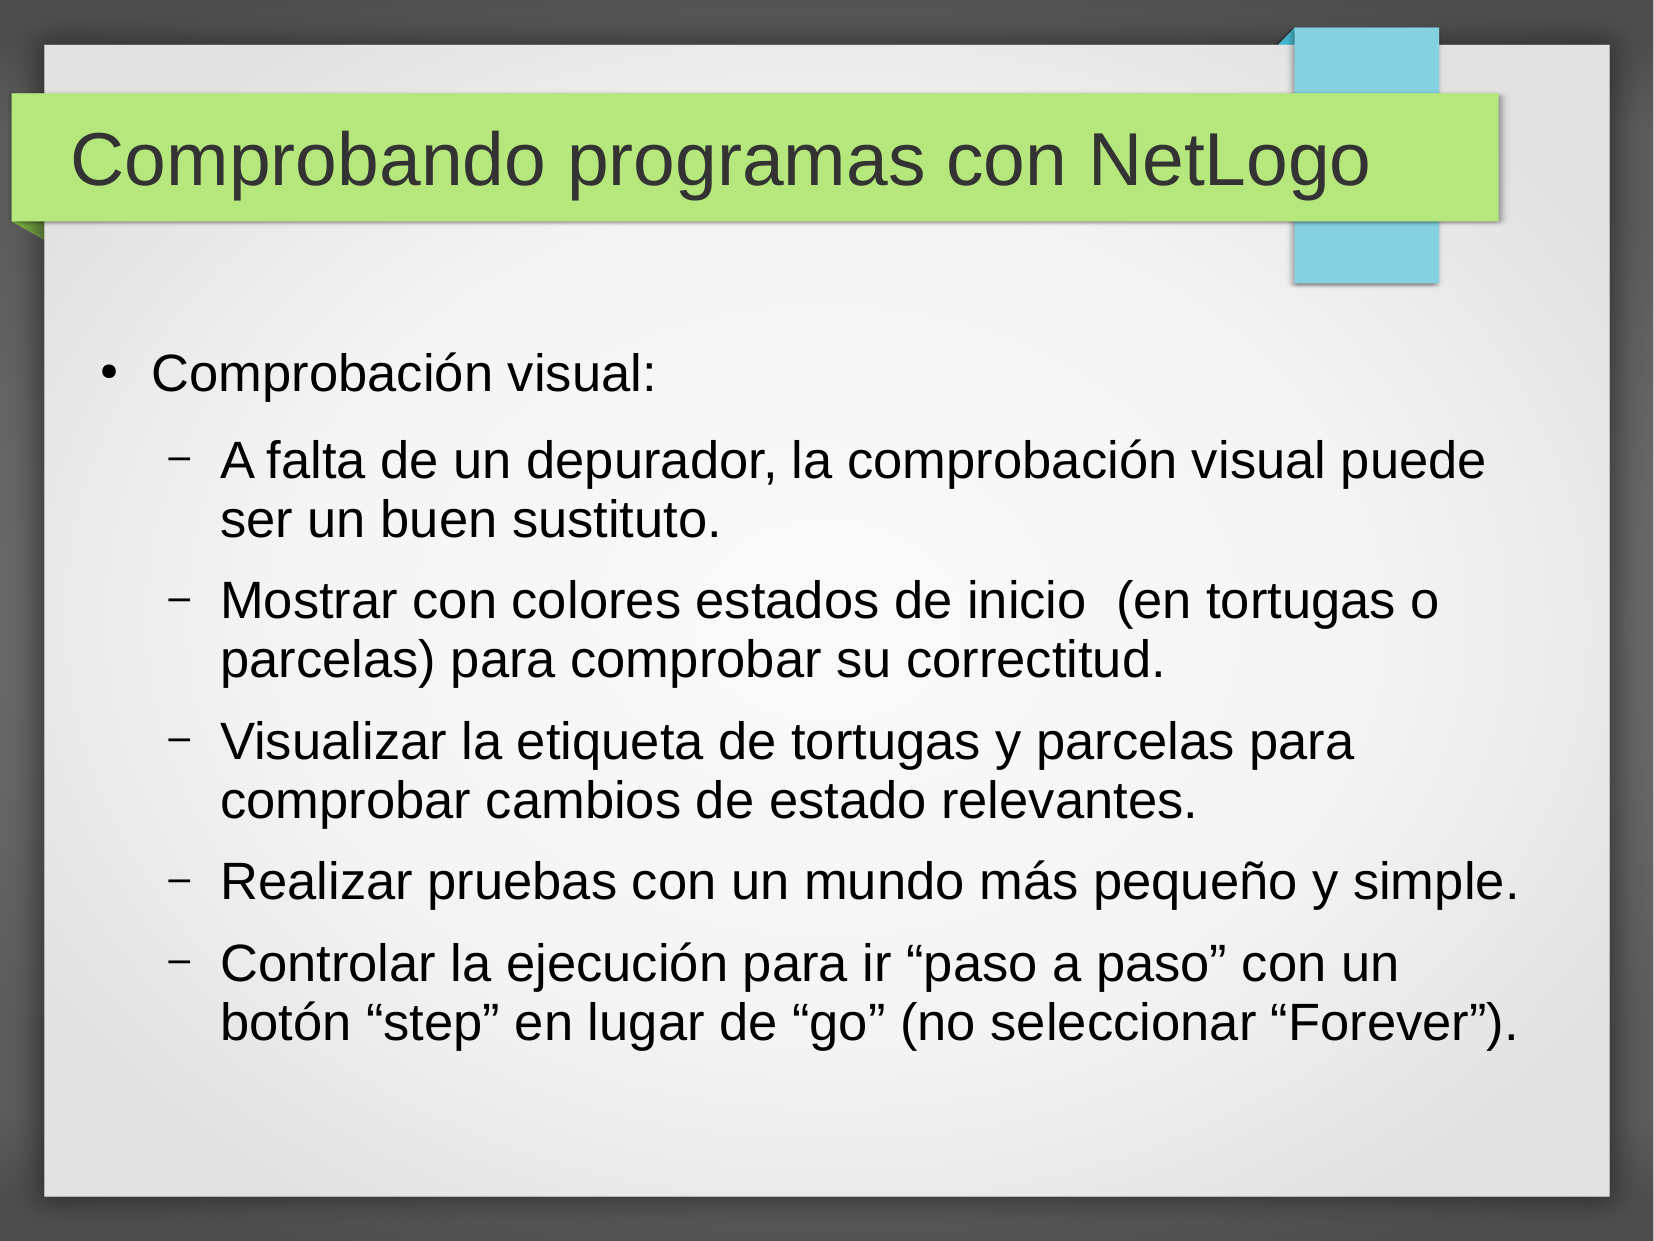

# Comprobando programas con NetLogo
Comprobación visual:
A falta de un depurador, la comprobación visual puede ser un buen sustituto.
Mostrar con colores estados de inicio (en tortugas o parcelas) para comprobar su correctitud.
Visualizar la etiqueta de tortugas y parcelas para comprobar cambios de estado relevantes.
Realizar pruebas con un mundo más pequeño y simple.
Controlar la ejecución para ir “paso a paso” con un botón “step” en lugar de “go” (no seleccionar “Forever”).